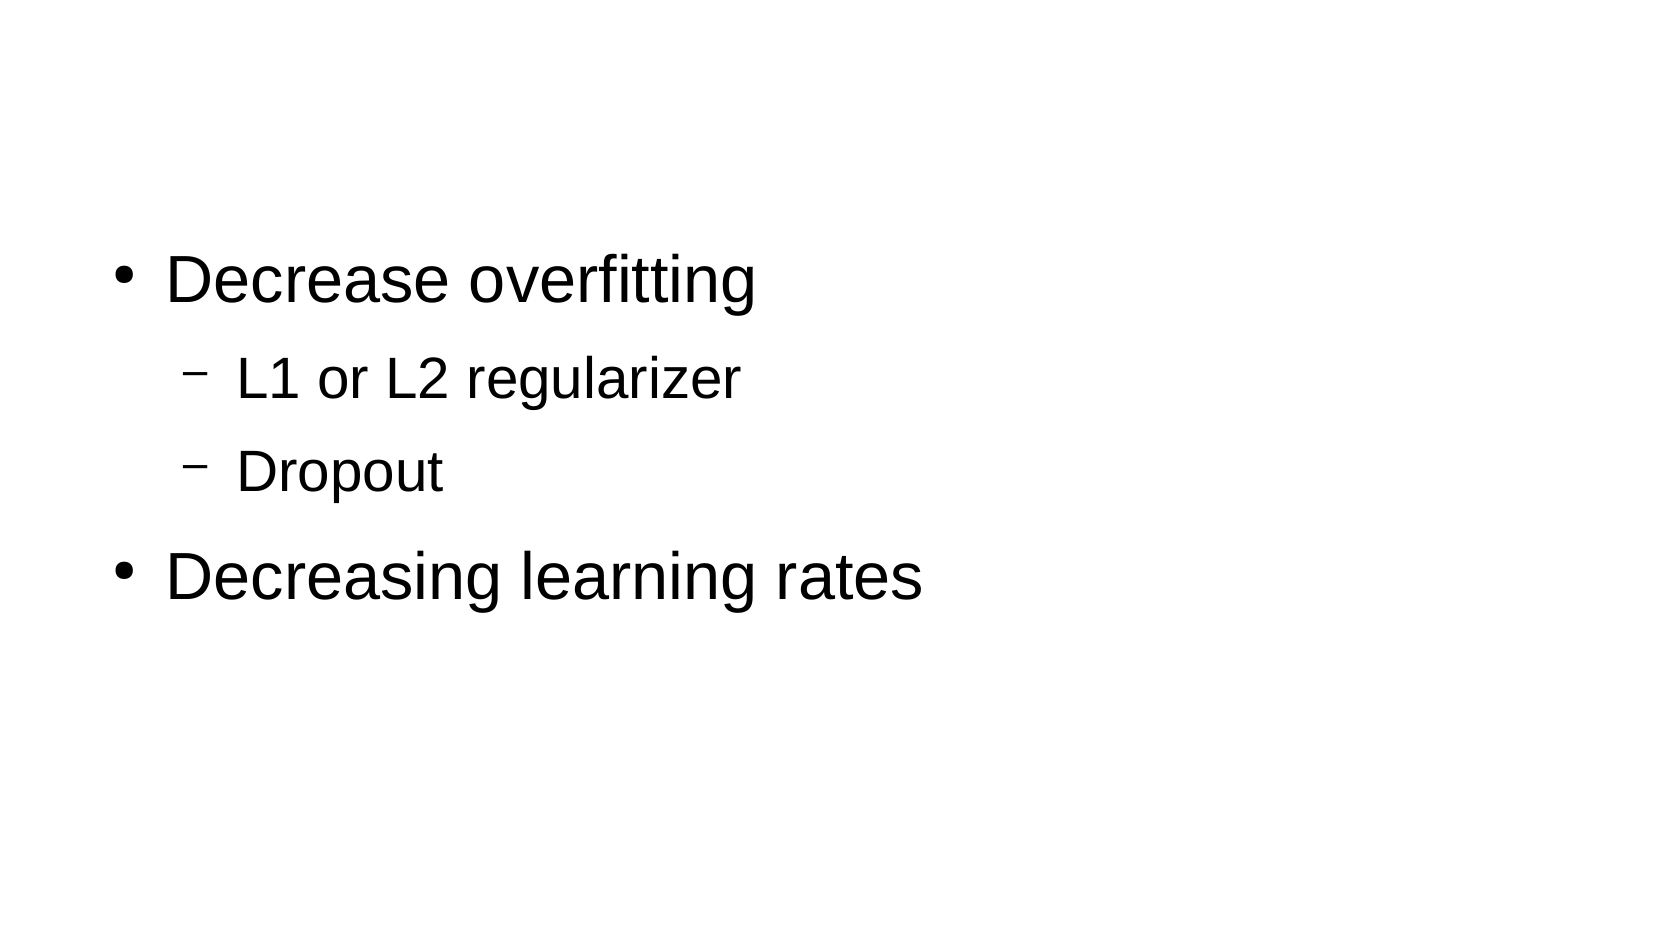

#
Decrease overfitting
L1 or L2 regularizer
Dropout
Decreasing learning rates